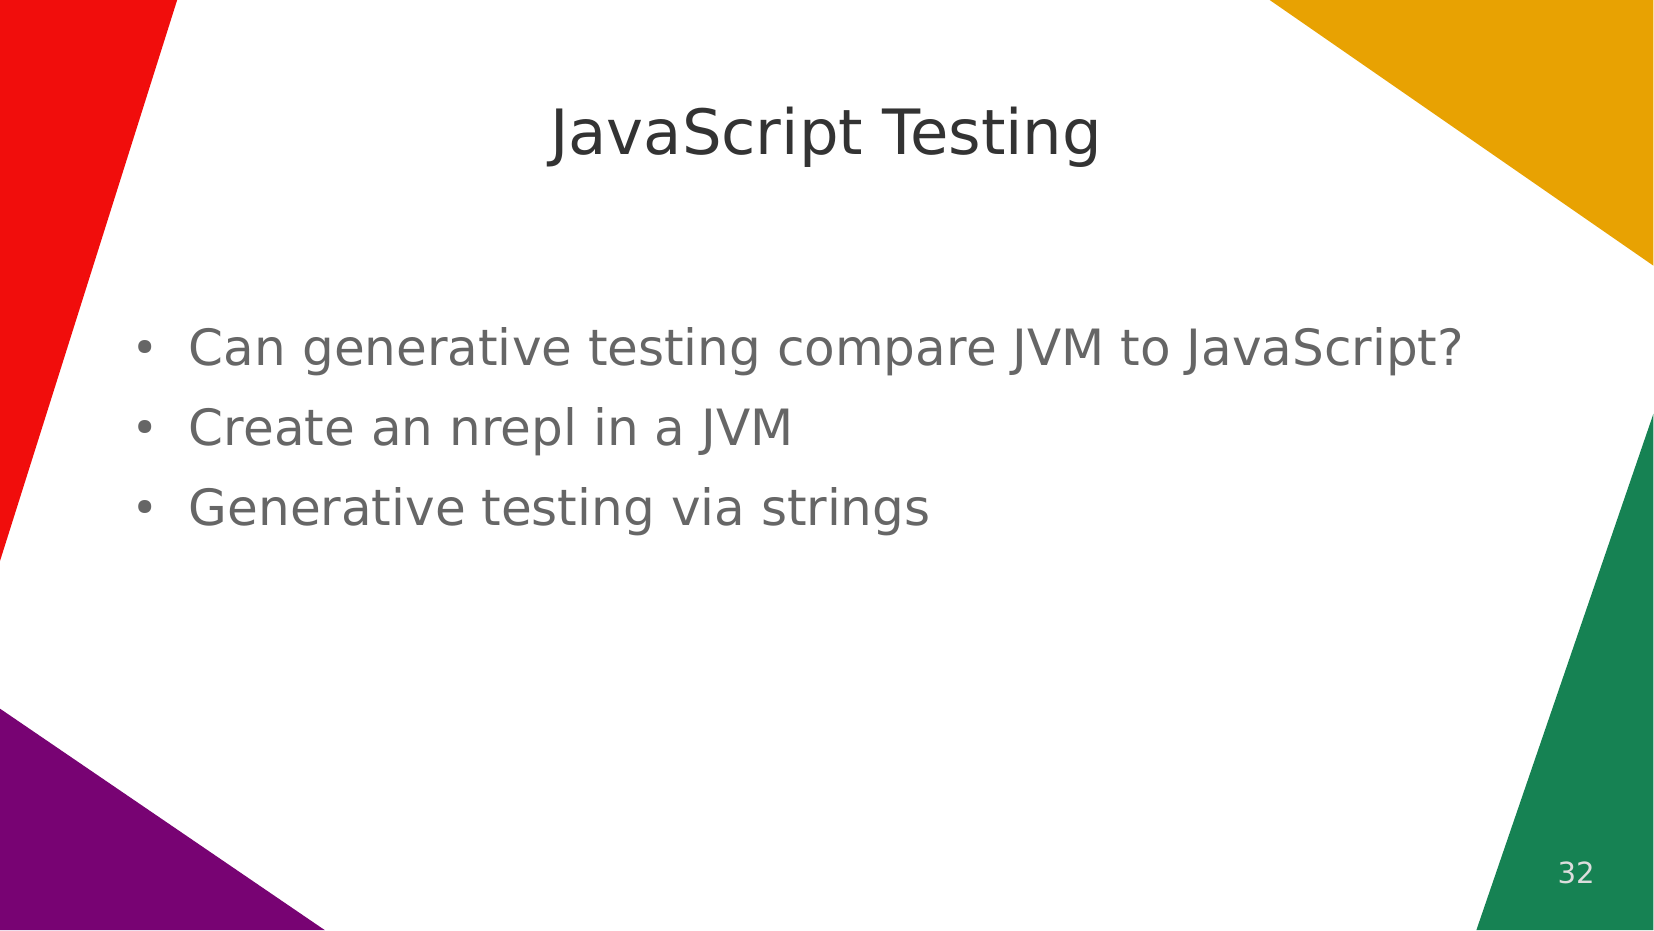

# JavaScript Testing
Can generative testing compare JVM to JavaScript?
Create an nrepl in a JVM
Generative testing via strings
32